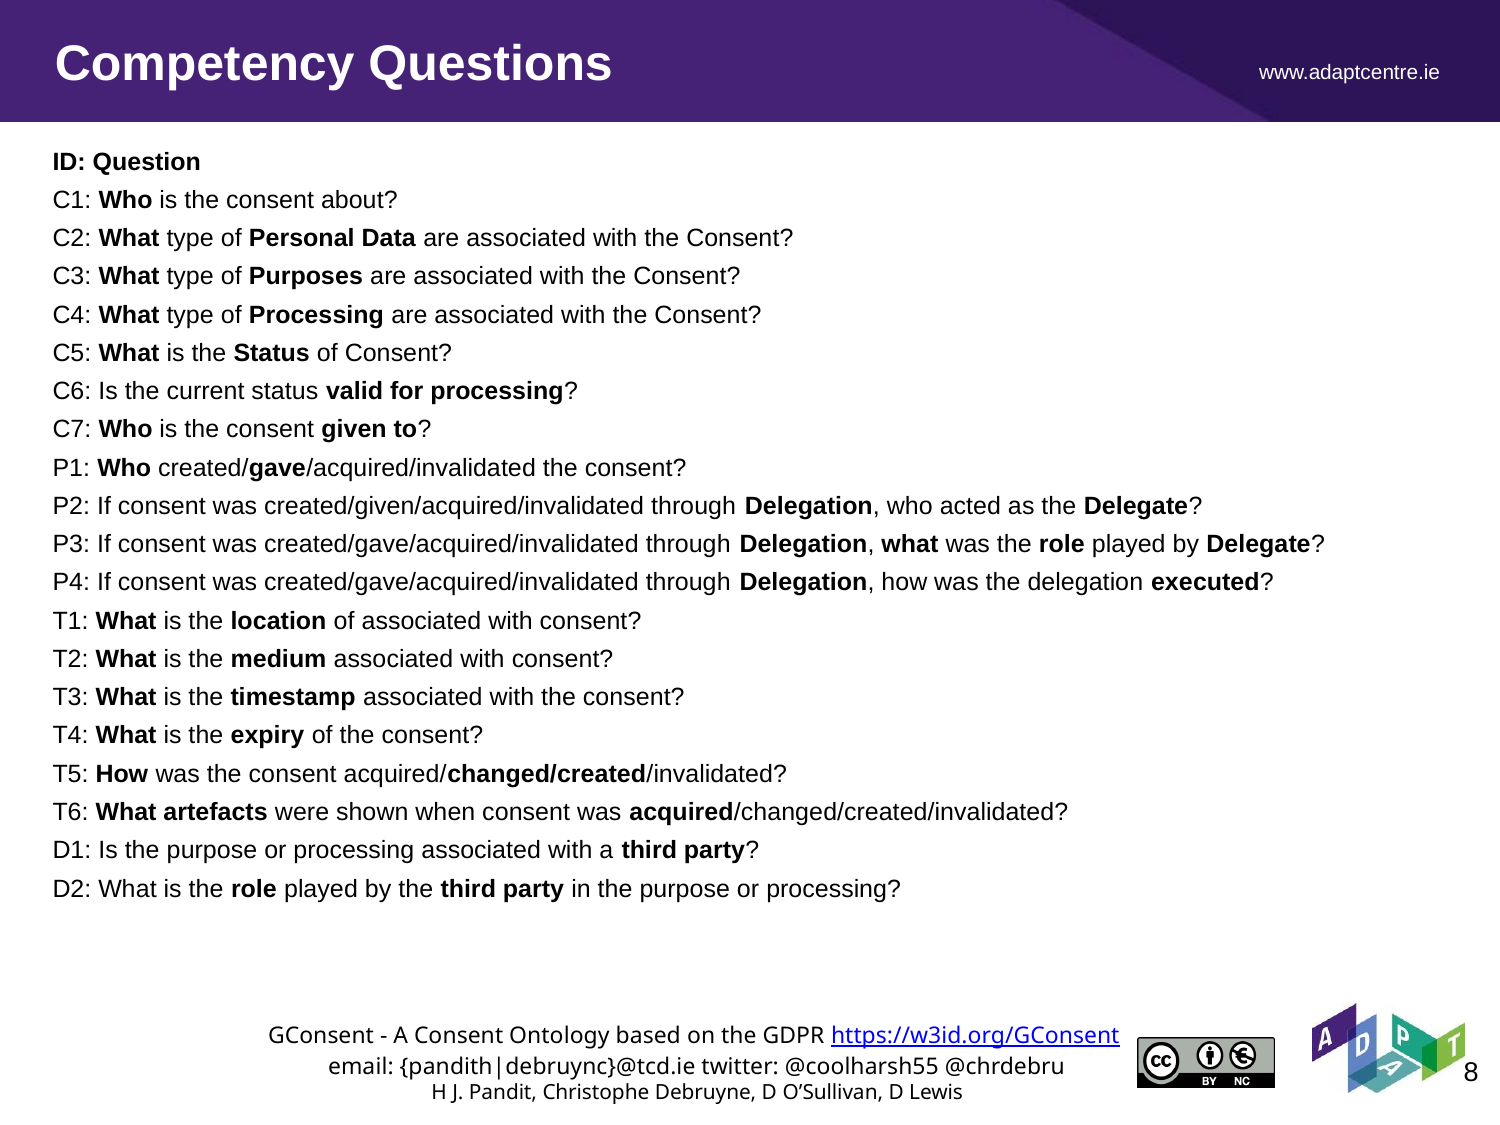

# Competency Questions
ID: Question
C1: Who is the consent about?
C2: What type of Personal Data are associated with the Consent?
C3: What type of Purposes are associated with the Consent?
C4: What type of Processing are associated with the Consent?
C5: What is the Status of Consent?
C6: Is the current status valid for processing?
C7: Who is the consent given to?
P1: Who created/gave/acquired/invalidated the consent?
P2: If consent was created/given/acquired/invalidated through Delegation, who acted as the Delegate?
P3: If consent was created/gave/acquired/invalidated through Delegation, what was the role played by Delegate?
P4: If consent was created/gave/acquired/invalidated through Delegation, how was the delegation executed?
T1: What is the location of associated with consent?
T2: What is the medium associated with consent?
T3: What is the timestamp associated with the consent?
T4: What is the expiry of the consent?
T5: How was the consent acquired/changed/created/invalidated?
T6: What artefacts were shown when consent was acquired/changed/created/invalidated?
D1: Is the purpose or processing associated with a third party?
D2: What is the role played by the third party in the purpose or processing?